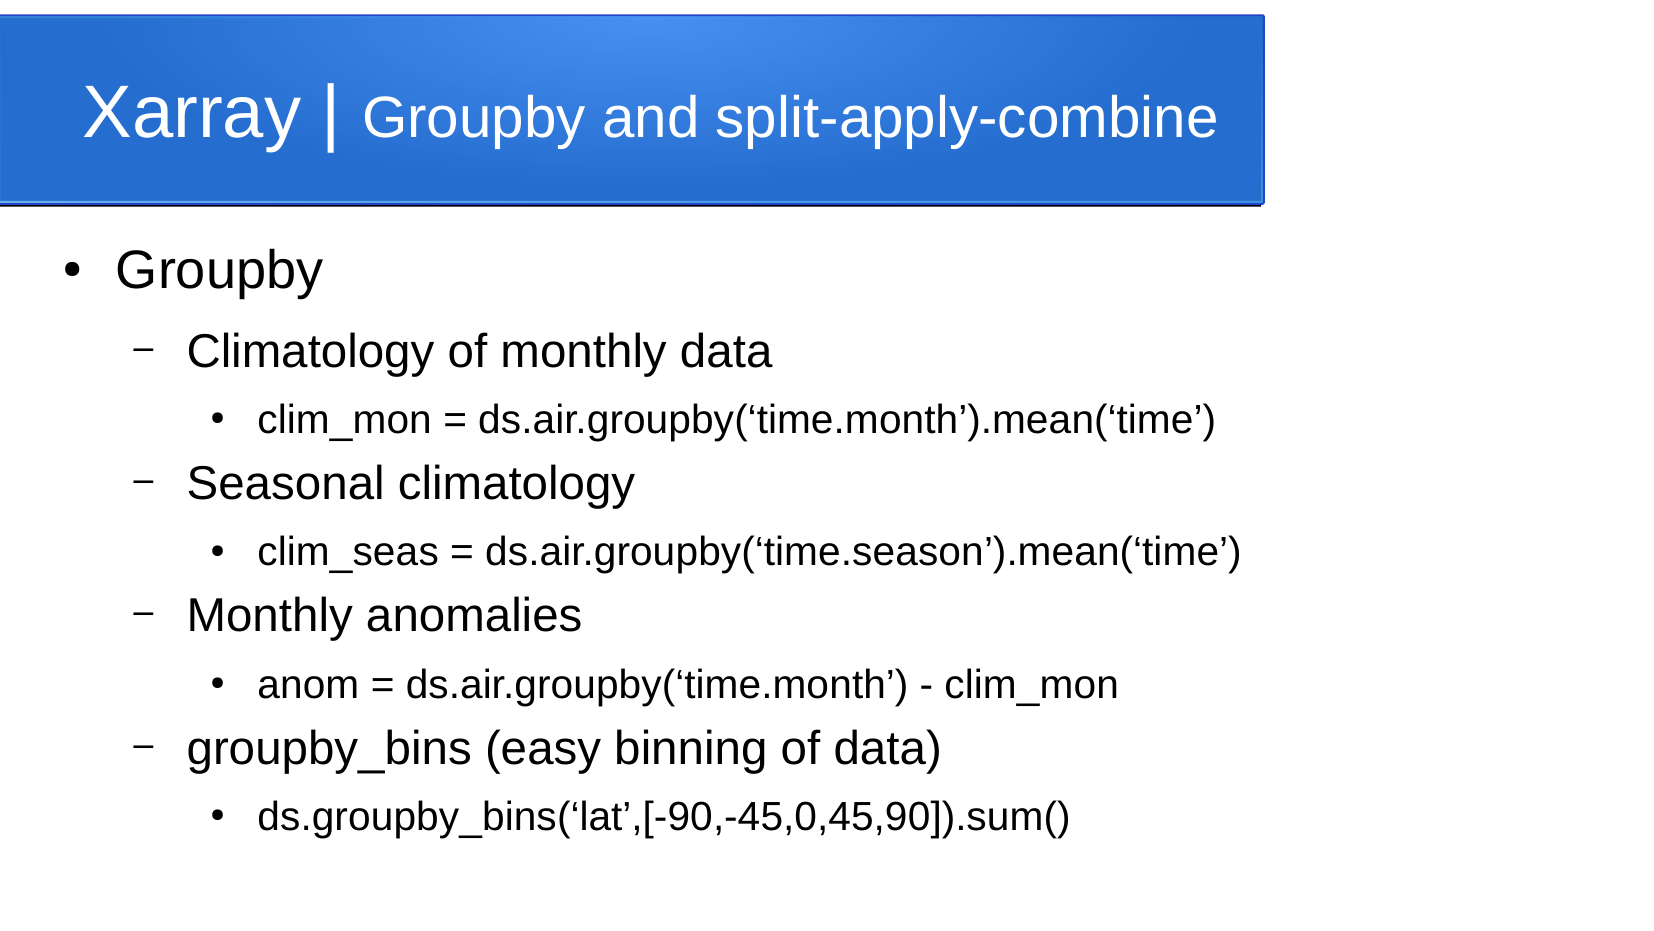

# Xarray | Groupby and split-apply-combine
Groupby
Climatology of monthly data
clim_mon = ds.air.groupby(‘time.month’).mean(‘time’)
Seasonal climatology
clim_seas = ds.air.groupby(‘time.season’).mean(‘time’)
Monthly anomalies
anom = ds.air.groupby(‘time.month’) - clim_mon
groupby_bins (easy binning of data)
ds.groupby_bins(‘lat’,[-90,-45,0,45,90]).sum()